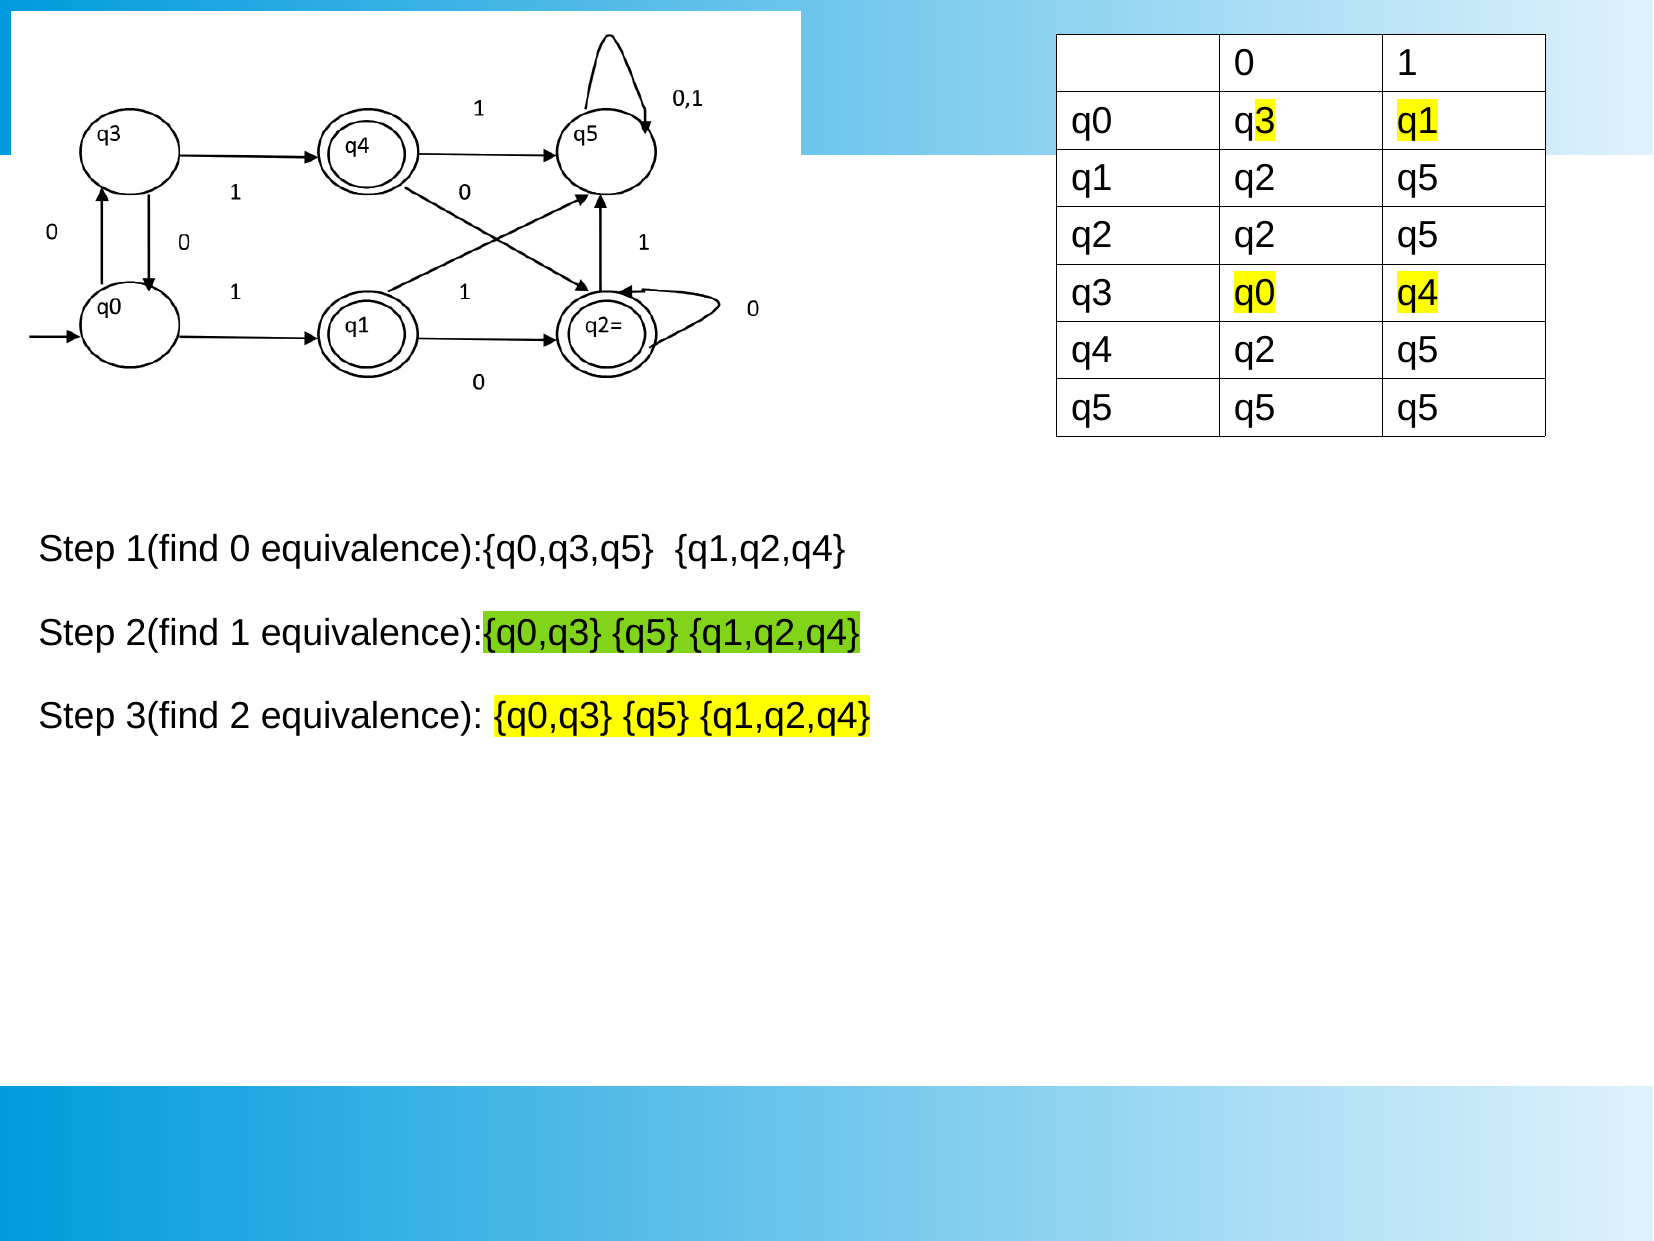

| | 0 | 1 |
| --- | --- | --- |
| q0 | q3 | q1 |
| q1 | q2 | q5 |
| q2 | q2 | q5 |
| q3 | q0 | q4 |
| q4 | q2 | q5 |
| q5 | q5 | q5 |
Step 1(find 0 equivalence):{q0,q3,q5} {q1,q2,q4}
Step 2(find 1 equivalence):{q0,q3} {q5} {q1,q2,q4}
Step 3(find 2 equivalence): {q0,q3} {q5} {q1,q2,q4}